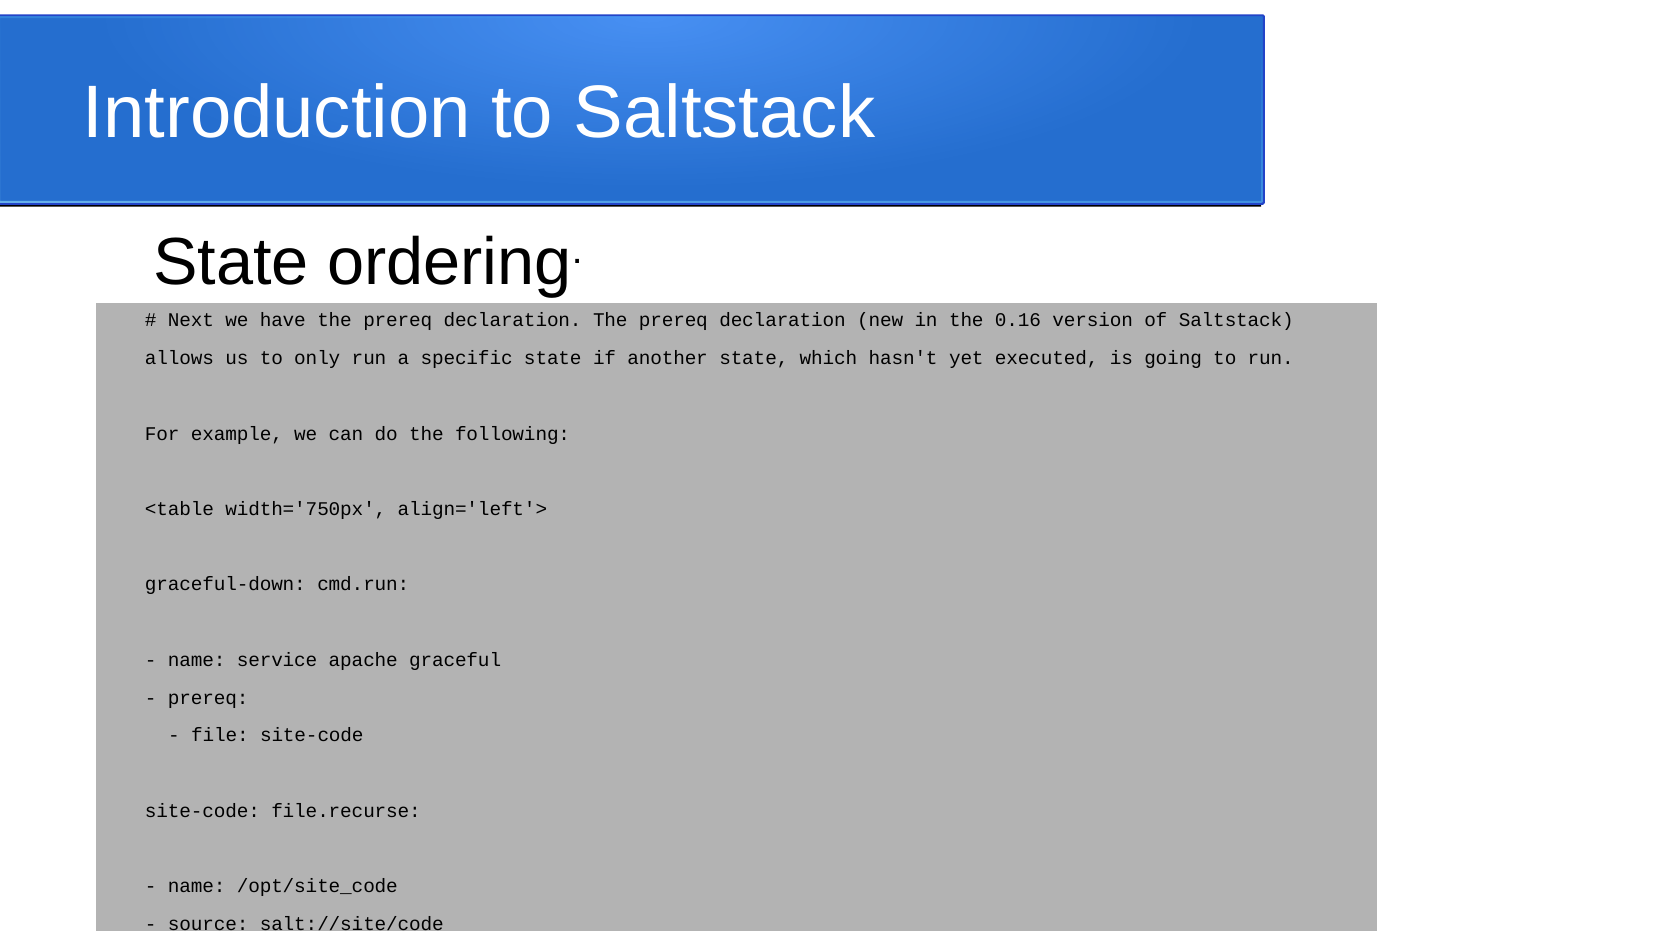

# Introduction to Saltstack
State ordering.
| # Next we have the prereq declaration. The prereq declaration (new in the 0.16 version of Saltstack) allows us to only run a specific state if another state, which hasn't yet executed, is going to run. For example, we can do the following: <table width='750px', align='left'> graceful-down: cmd.run: - name: service apache graceful - prereq: - file: site-code site-code: file.recurse: - name: /opt/site\_code - source: salt://site/code |
| --- |